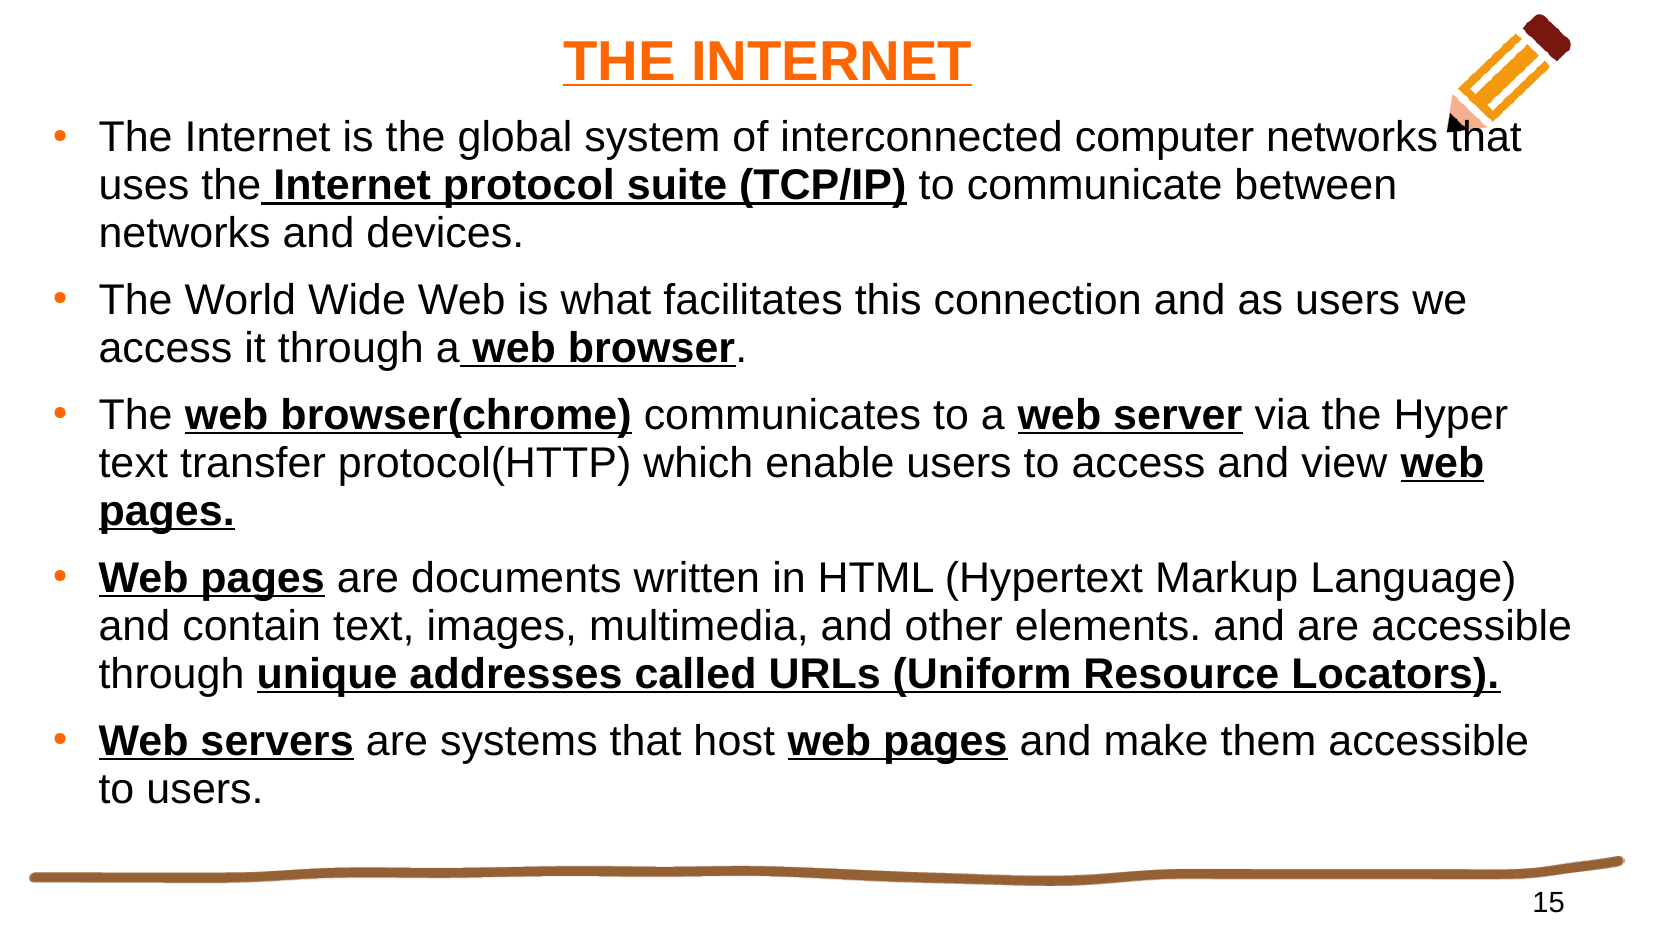

# THE INTERNET
The Internet is the global system of interconnected computer networks that uses the Internet protocol suite (TCP/IP) to communicate between networks and devices.
The World Wide Web is what facilitates this connection and as users we access it through a web browser.
The web browser(chrome) communicates to a web server via the Hyper text transfer protocol(HTTP) which enable users to access and view web pages.
Web pages are documents written in HTML (Hypertext Markup Language) and contain text, images, multimedia, and other elements. and are accessible through unique addresses called URLs (Uniform Resource Locators).
Web servers are systems that host web pages and make them accessible to users.
15